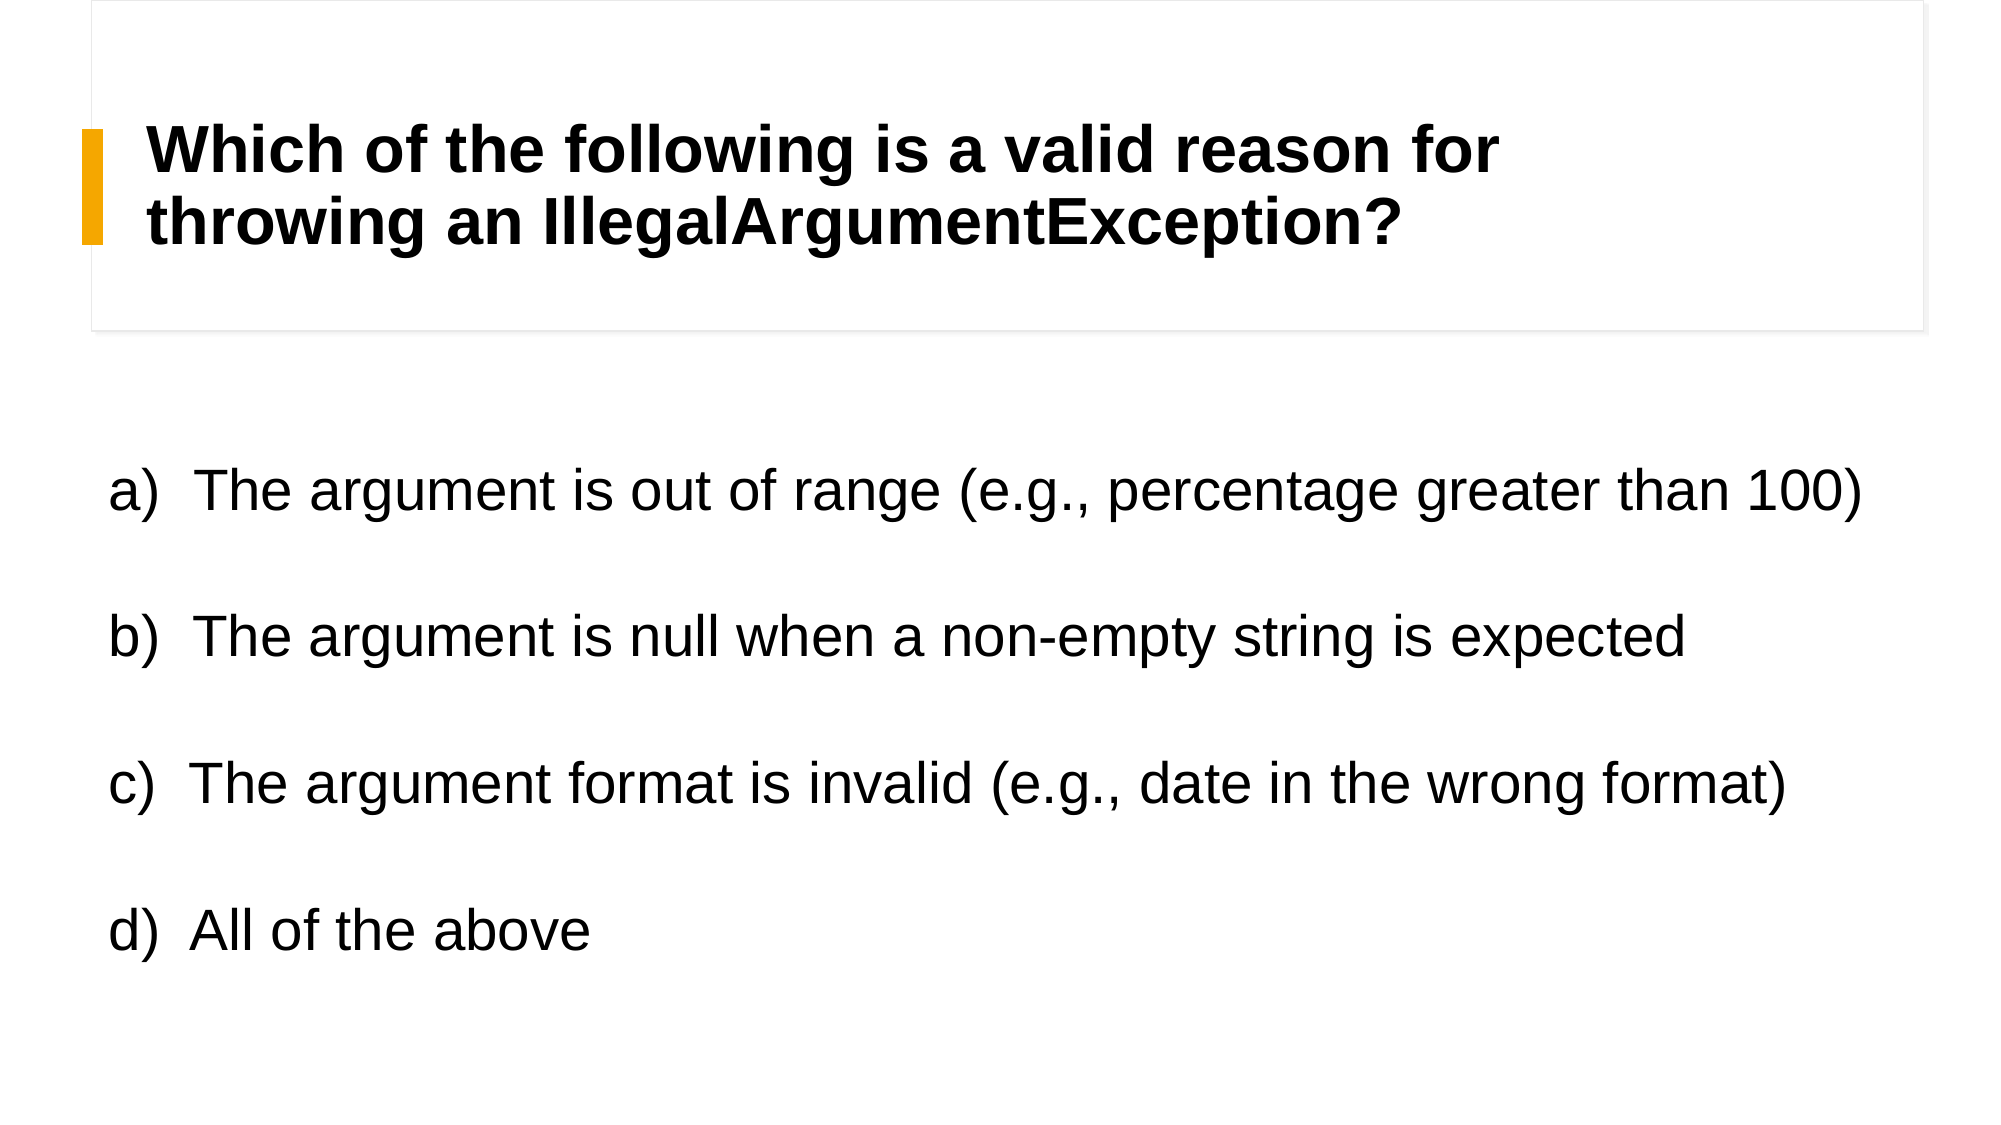

# Which of the following is a valid reason for throwing an IllegalArgumentException?
The argument is out of range (e.g., percentage greater than 100)
b) The argument is null when a non-empty string is expected
c) The argument format is invalid (e.g., date in the wrong format)
d) All of the above